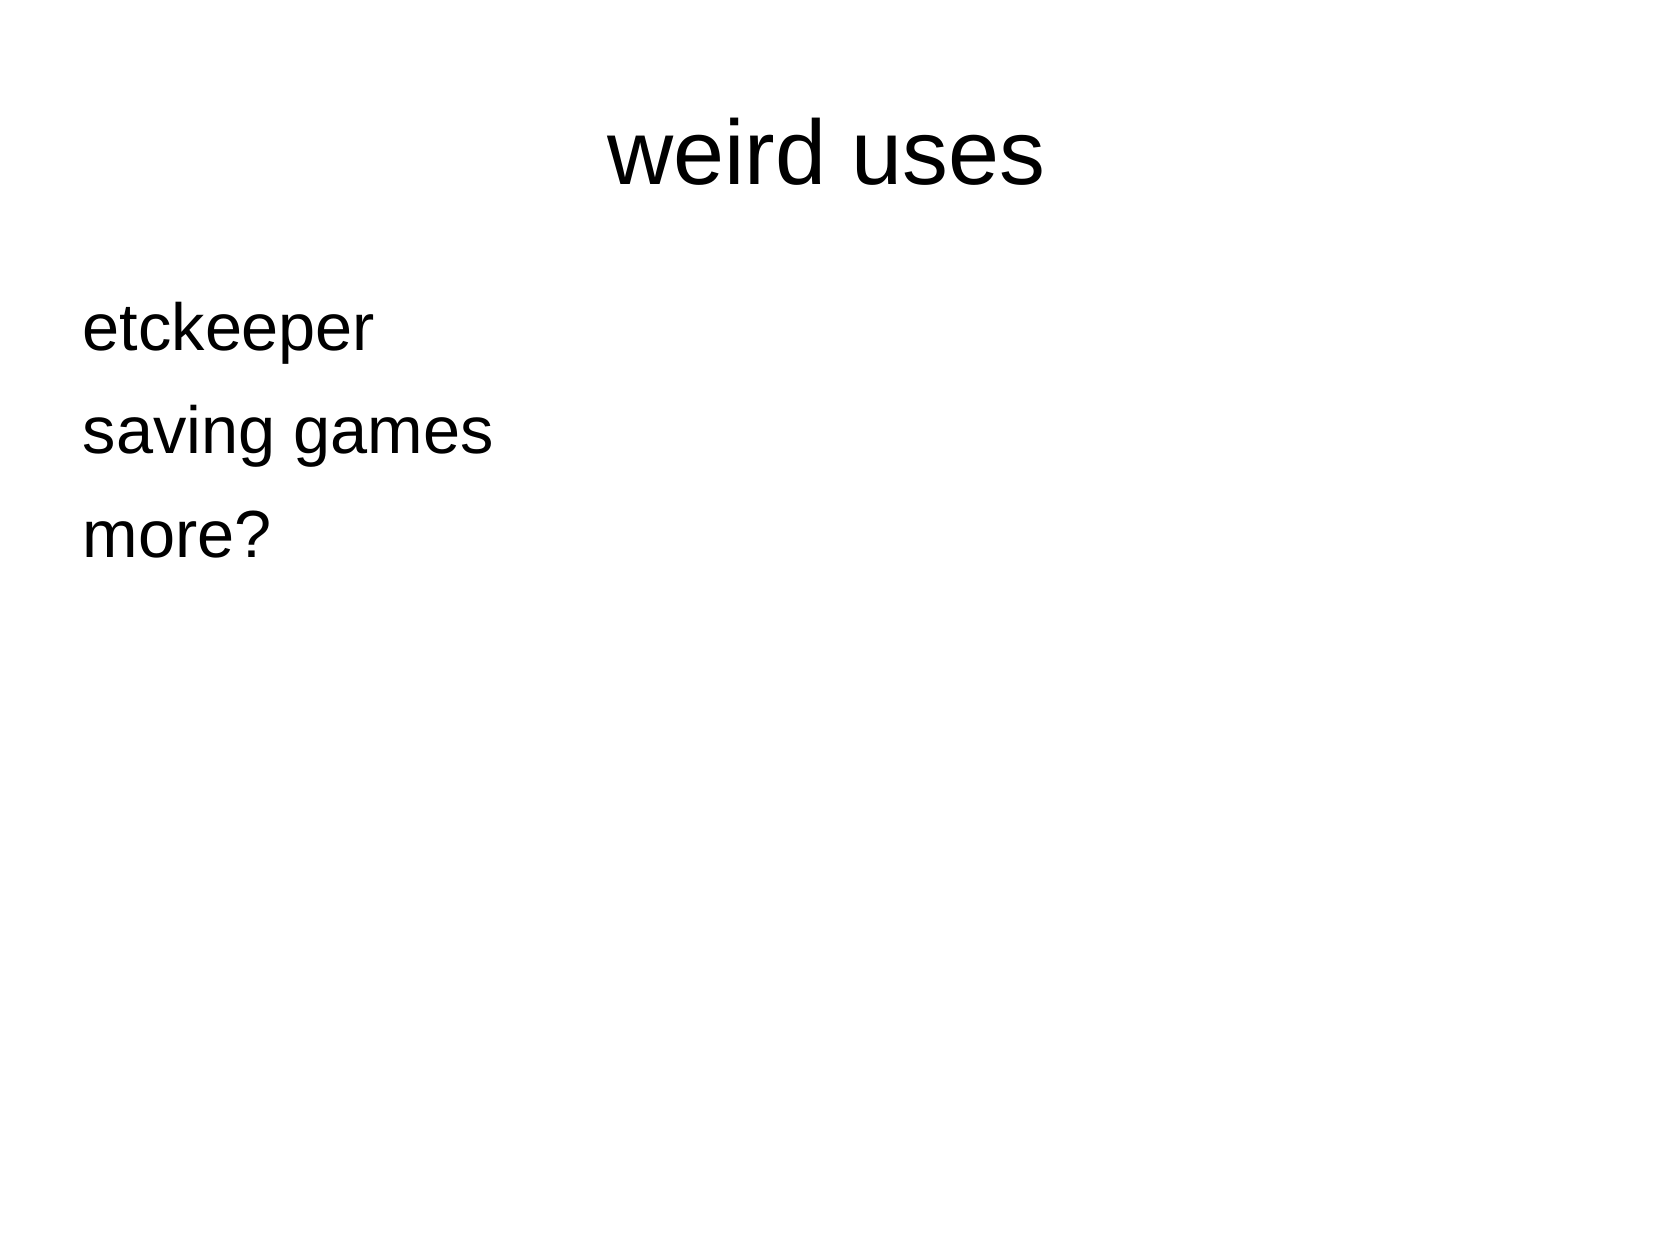

# weird uses
etckeeper
saving games
more?